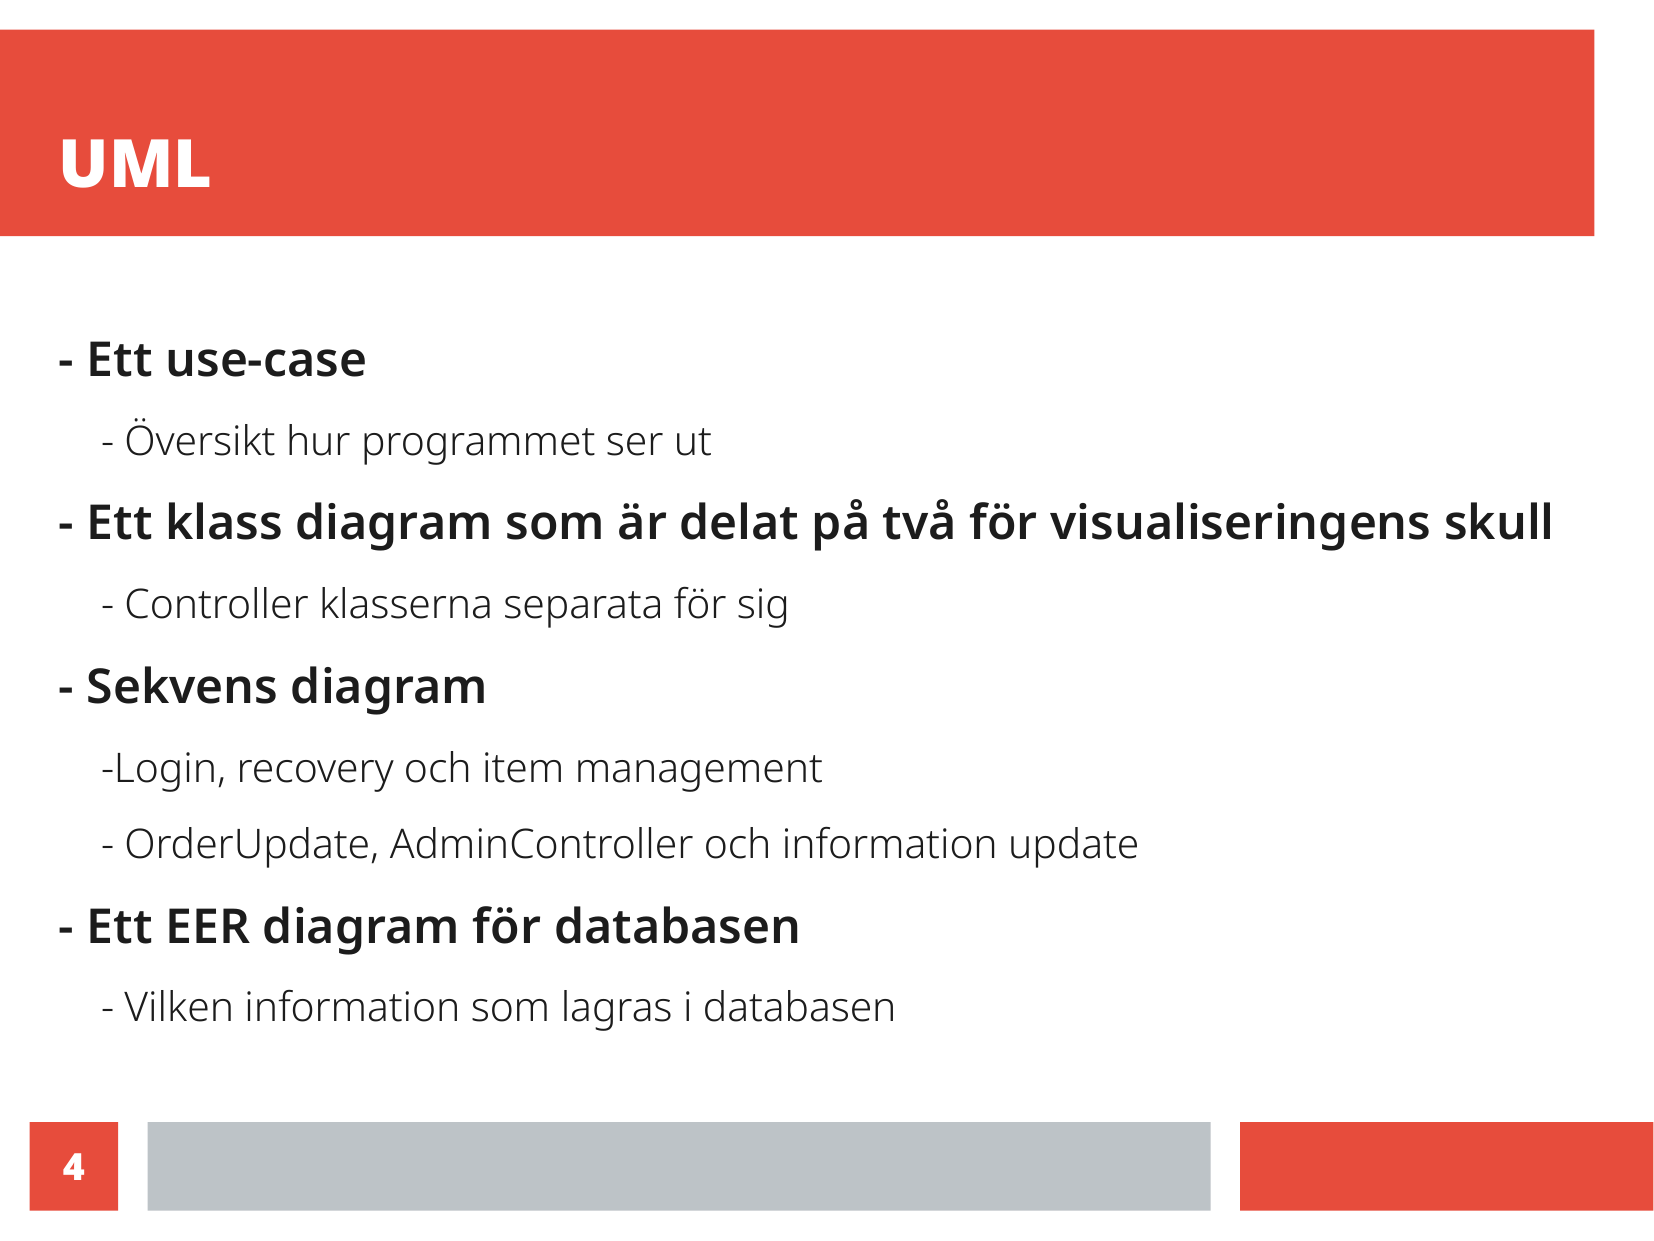

# UML
- Ett use-case
- Översikt hur programmet ser ut
- Ett klass diagram som är delat på två för visualiseringens skull
- Controller klasserna separata för sig
- Sekvens diagram
-Login, recovery och item management
- OrderUpdate, AdminController och information update
- Ett EER diagram för databasen
- Vilken information som lagras i databasen
4